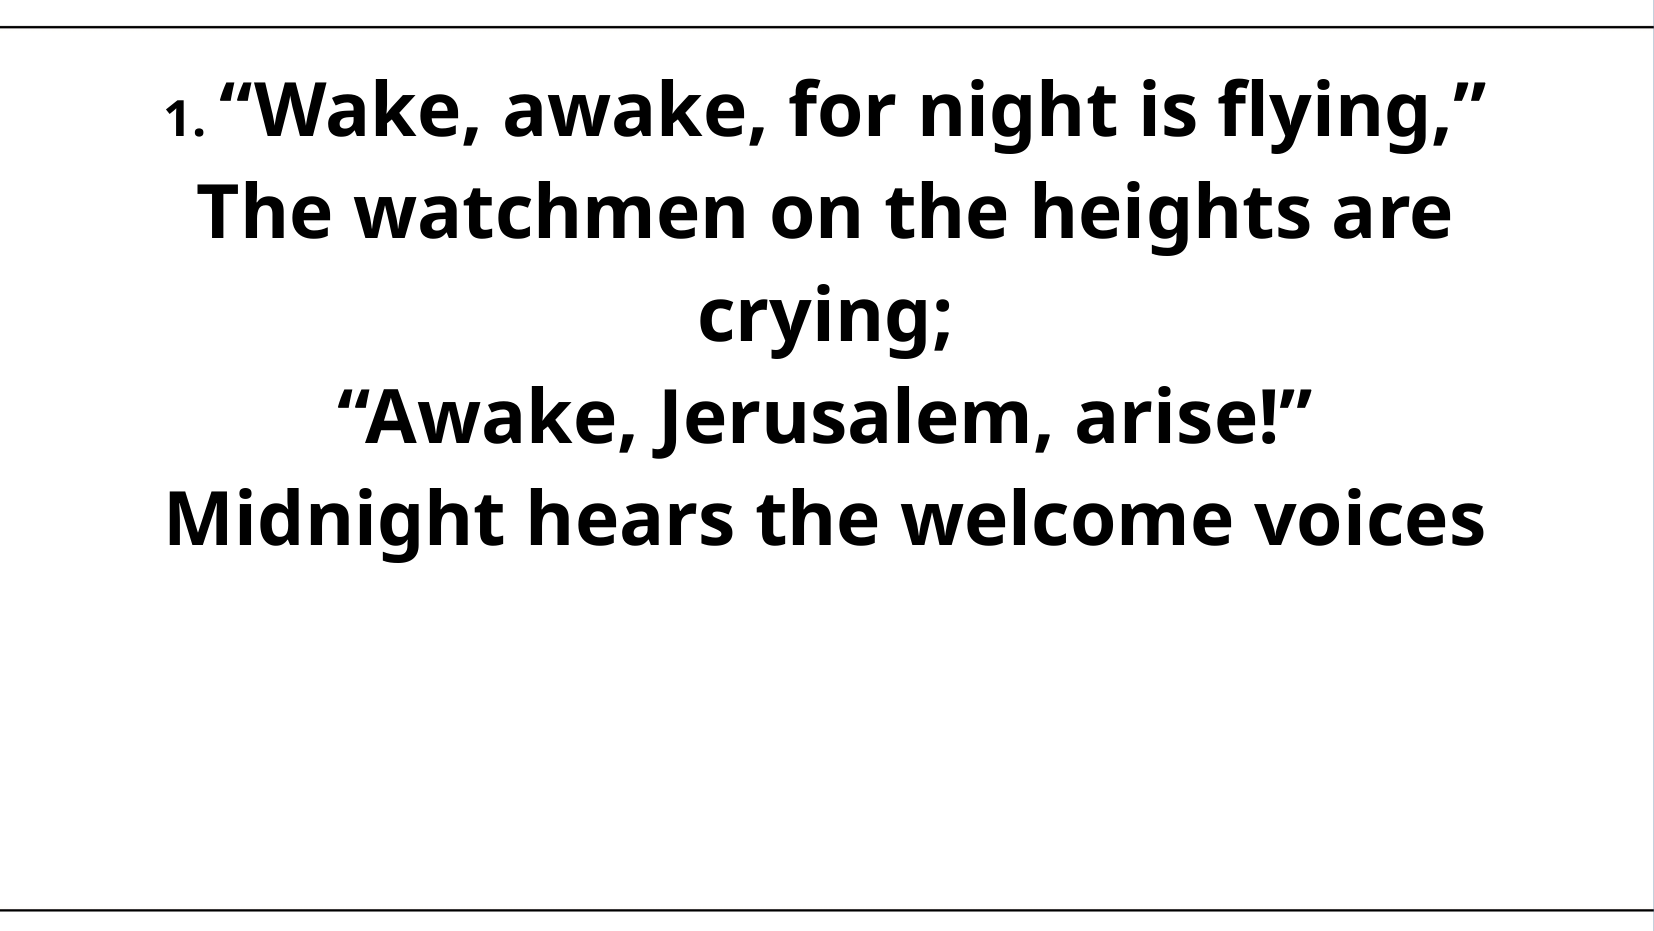

1. “Wake, awake, for night is flying,”
The watchmen on the heights are crying;
“Awake, Jerusalem, arise!”
Midnight hears the welcome voices